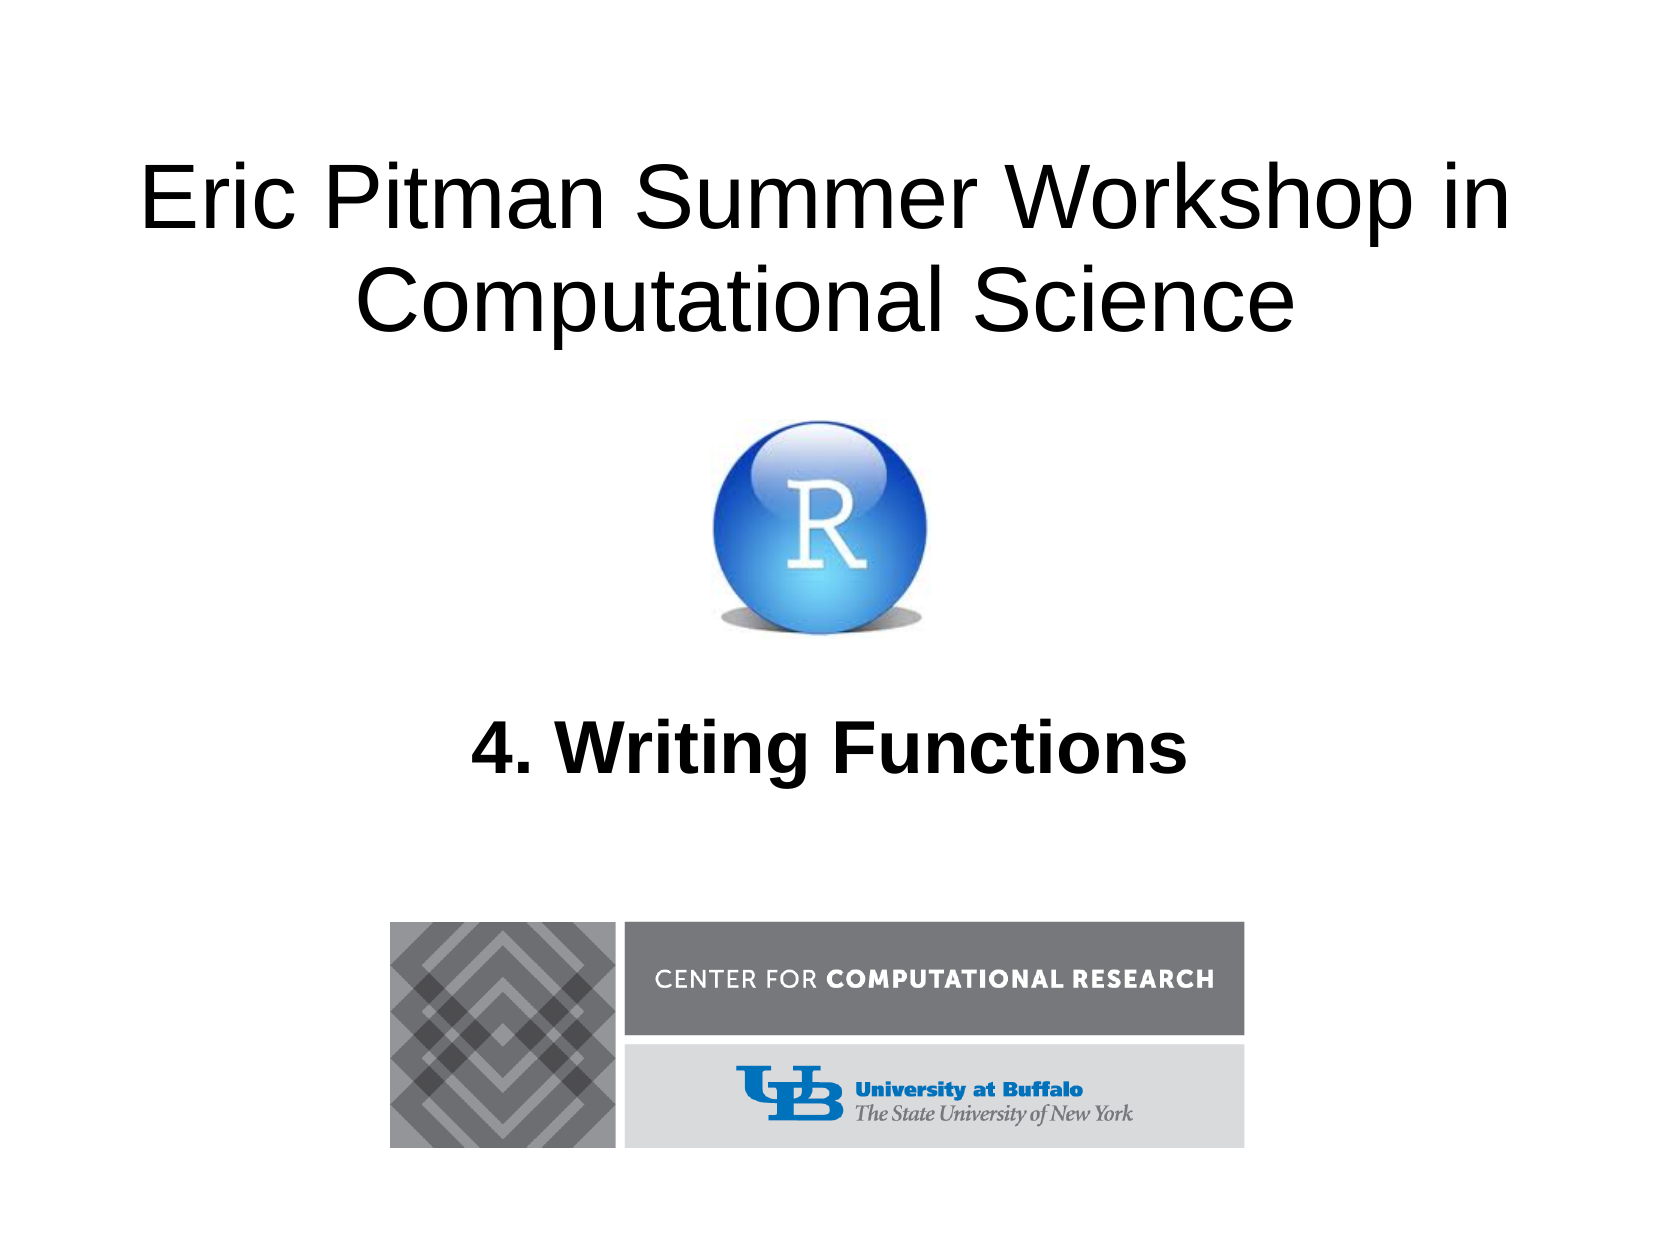

# Eric Pitman Summer Workshop in Computational Science
4. Writing Functions
Jeanette Sperhac